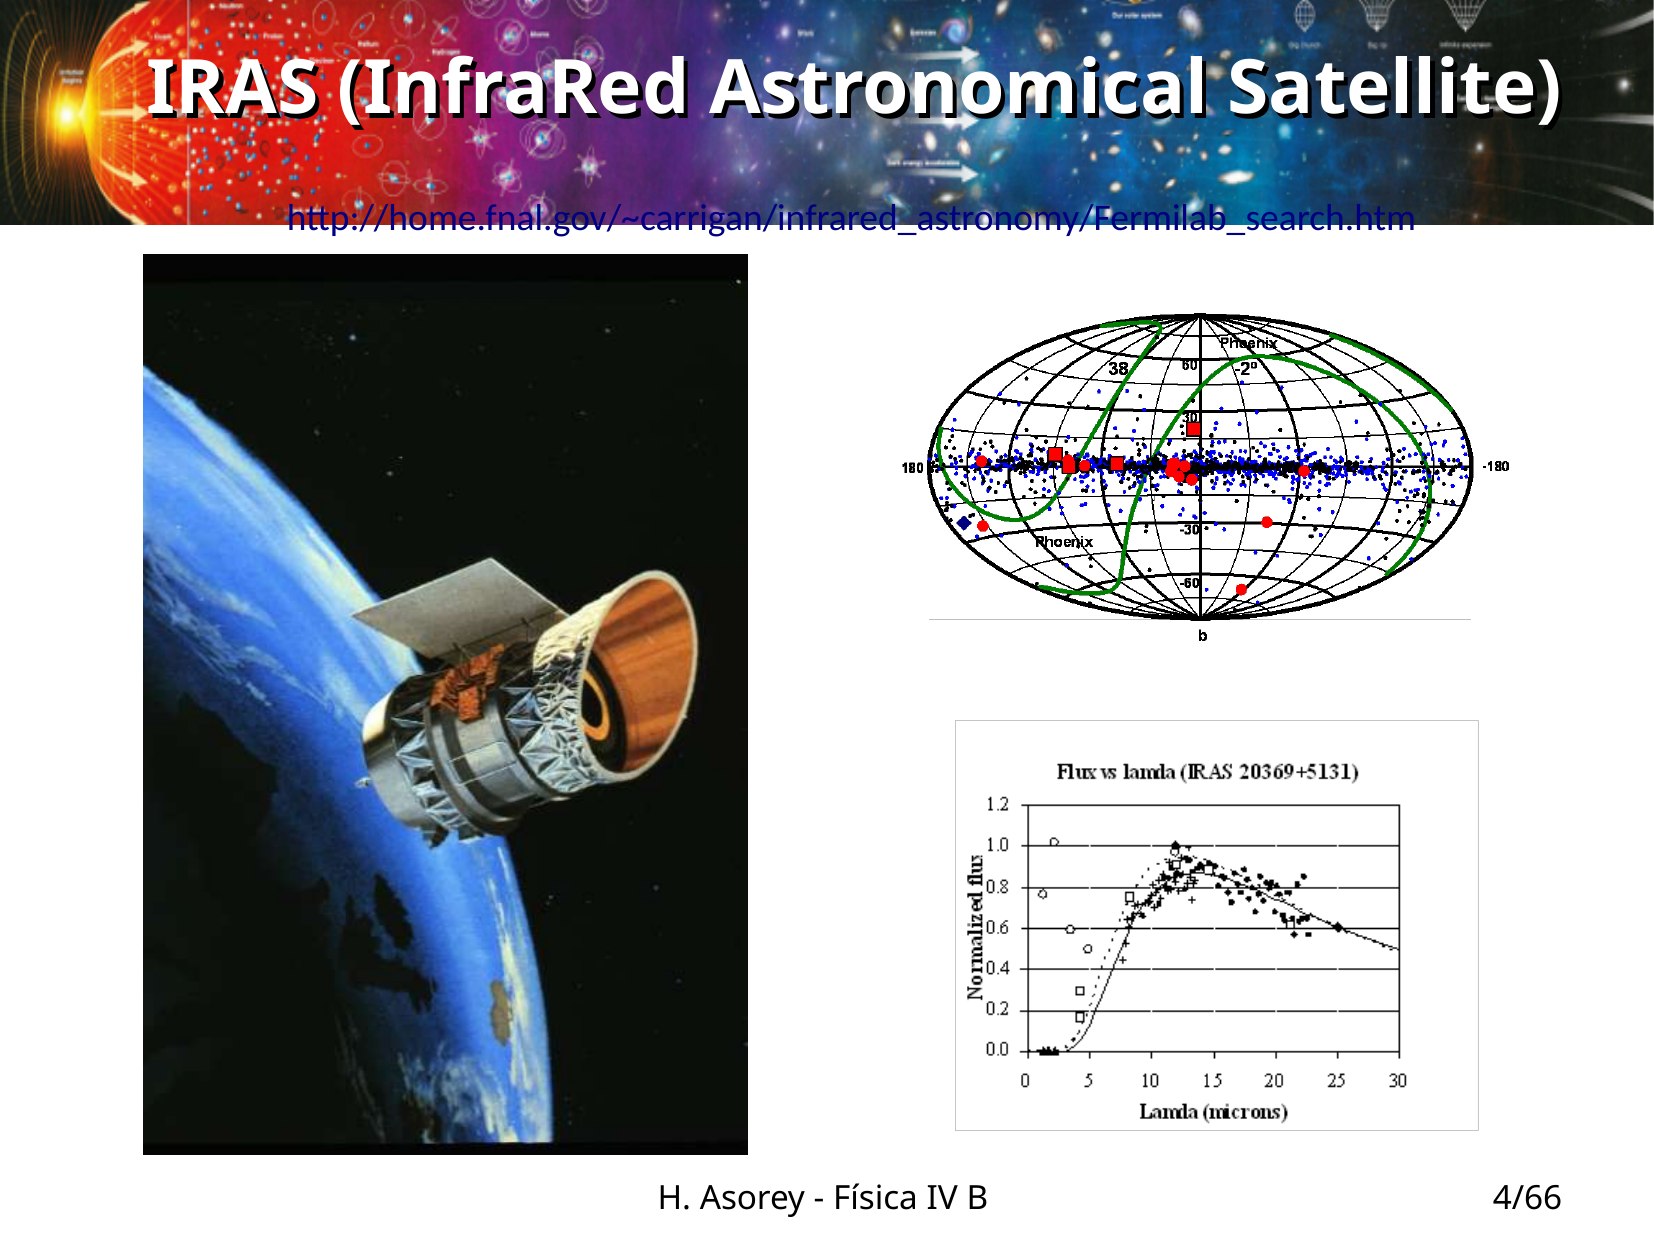

# IRAS (InfraRed Astronomical Satellite)
http://home.fnal.gov/~carrigan/infrared_astronomy/Fermilab_search.htm
H. Asorey - Física IV B
4